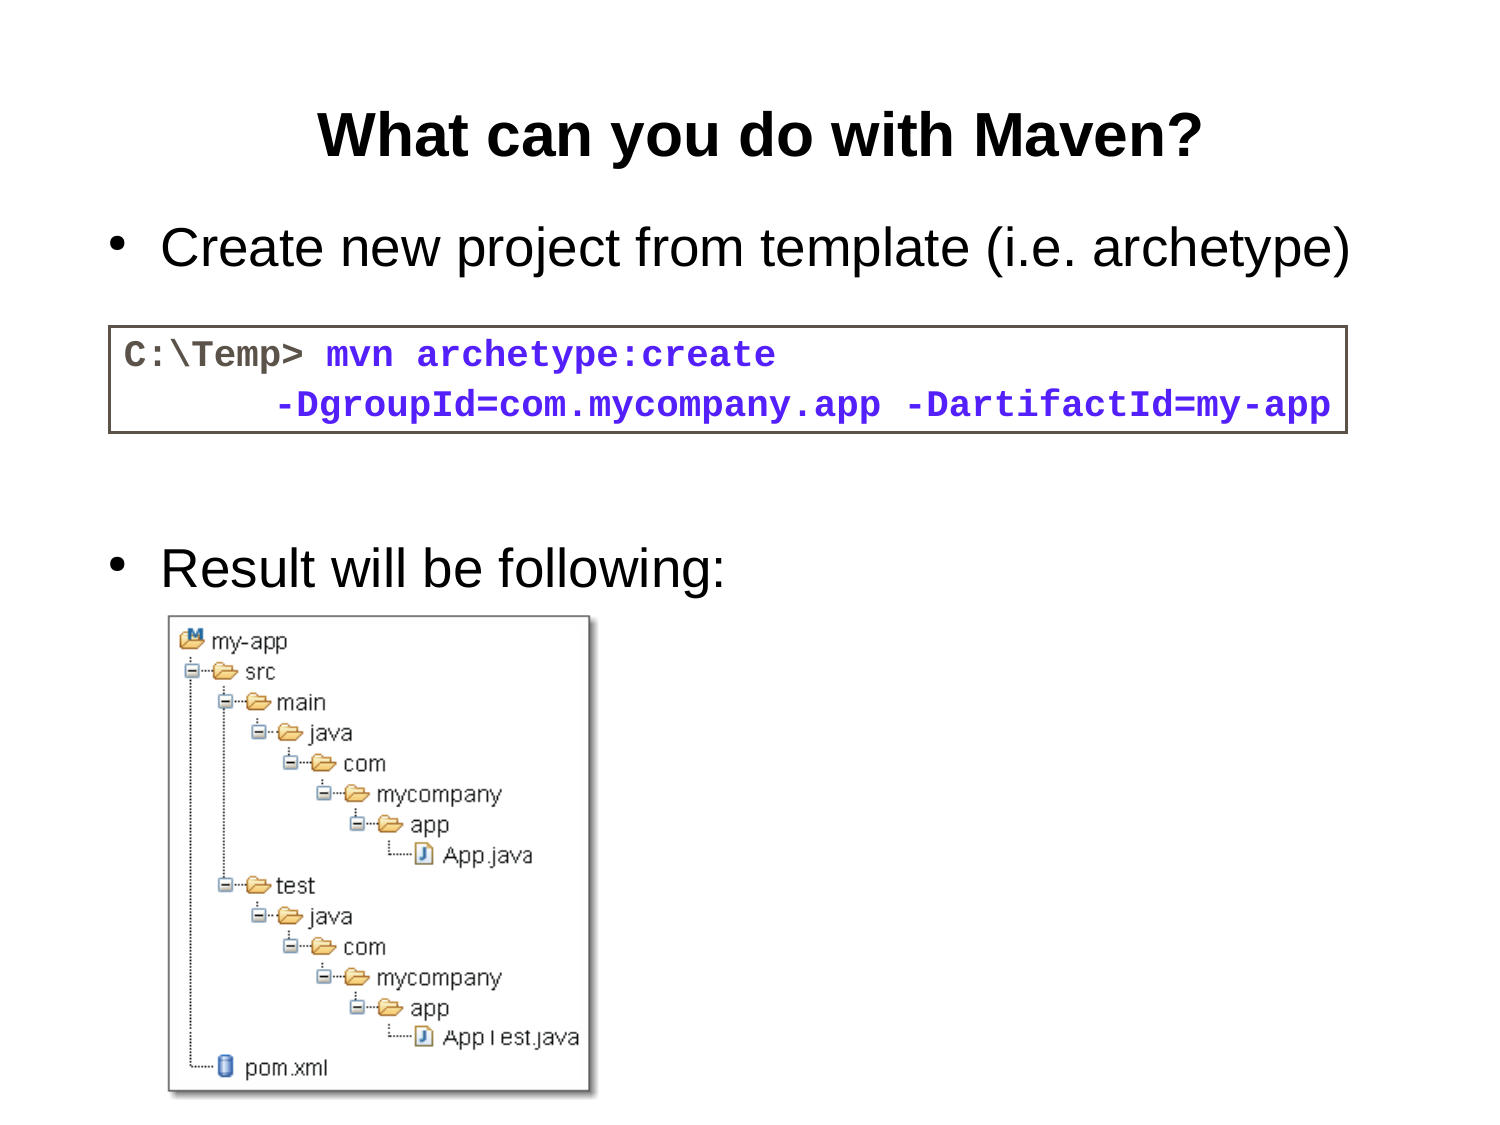

# What can you do with Maven?
Create new project from template (i.e. archetype)
Result will be following:
C:\Temp> mvn archetype:create
	-DgroupId=com.mycompany.app -DartifactId=my-app